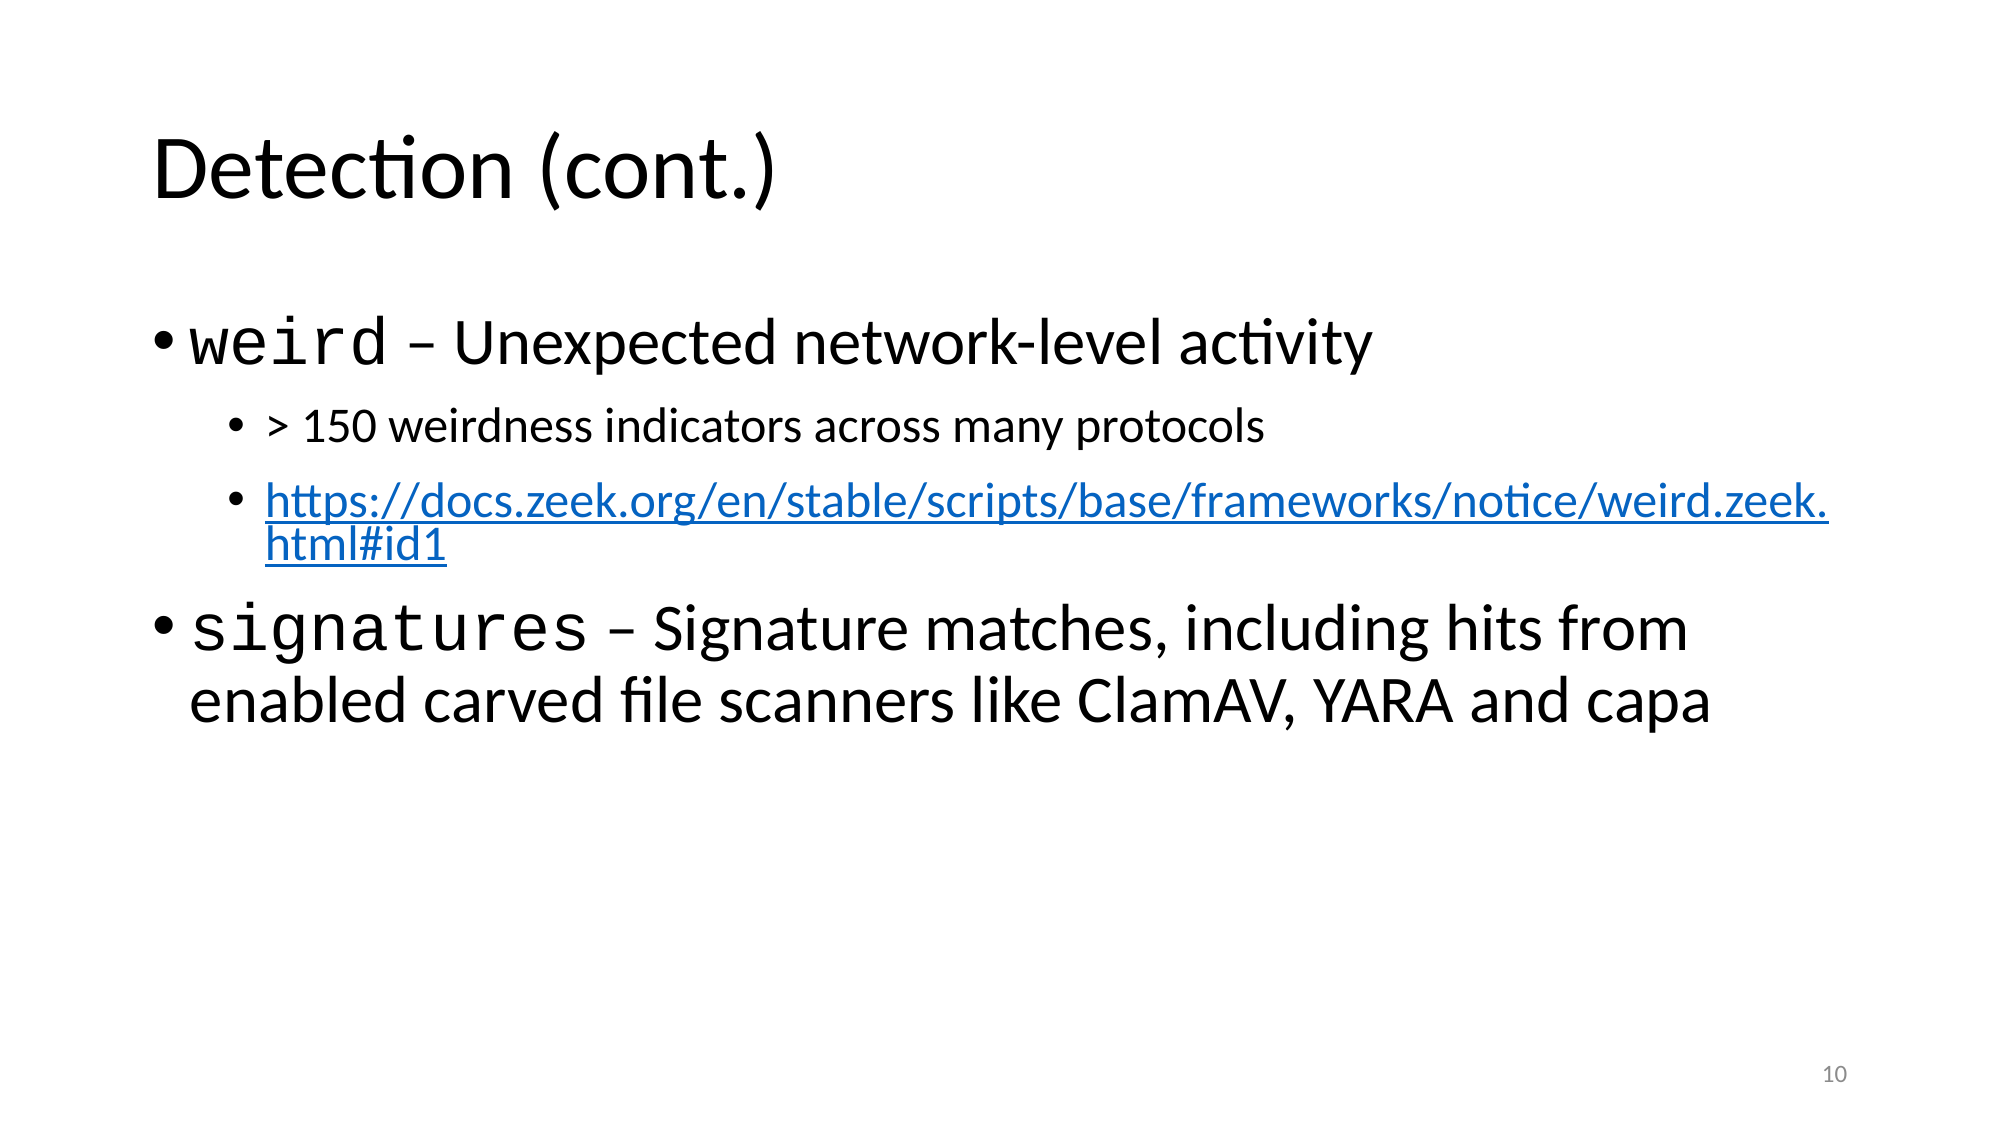

# Detection (cont.)
weird – Unexpected network-level activity
> 150 weirdness indicators across many protocols
https://docs.zeek.org/en/stable/scripts/base/frameworks/notice/weird.zeek.html#id1
signatures – Signature matches, including hits from enabled carved file scanners like ClamAV, YARA and capa